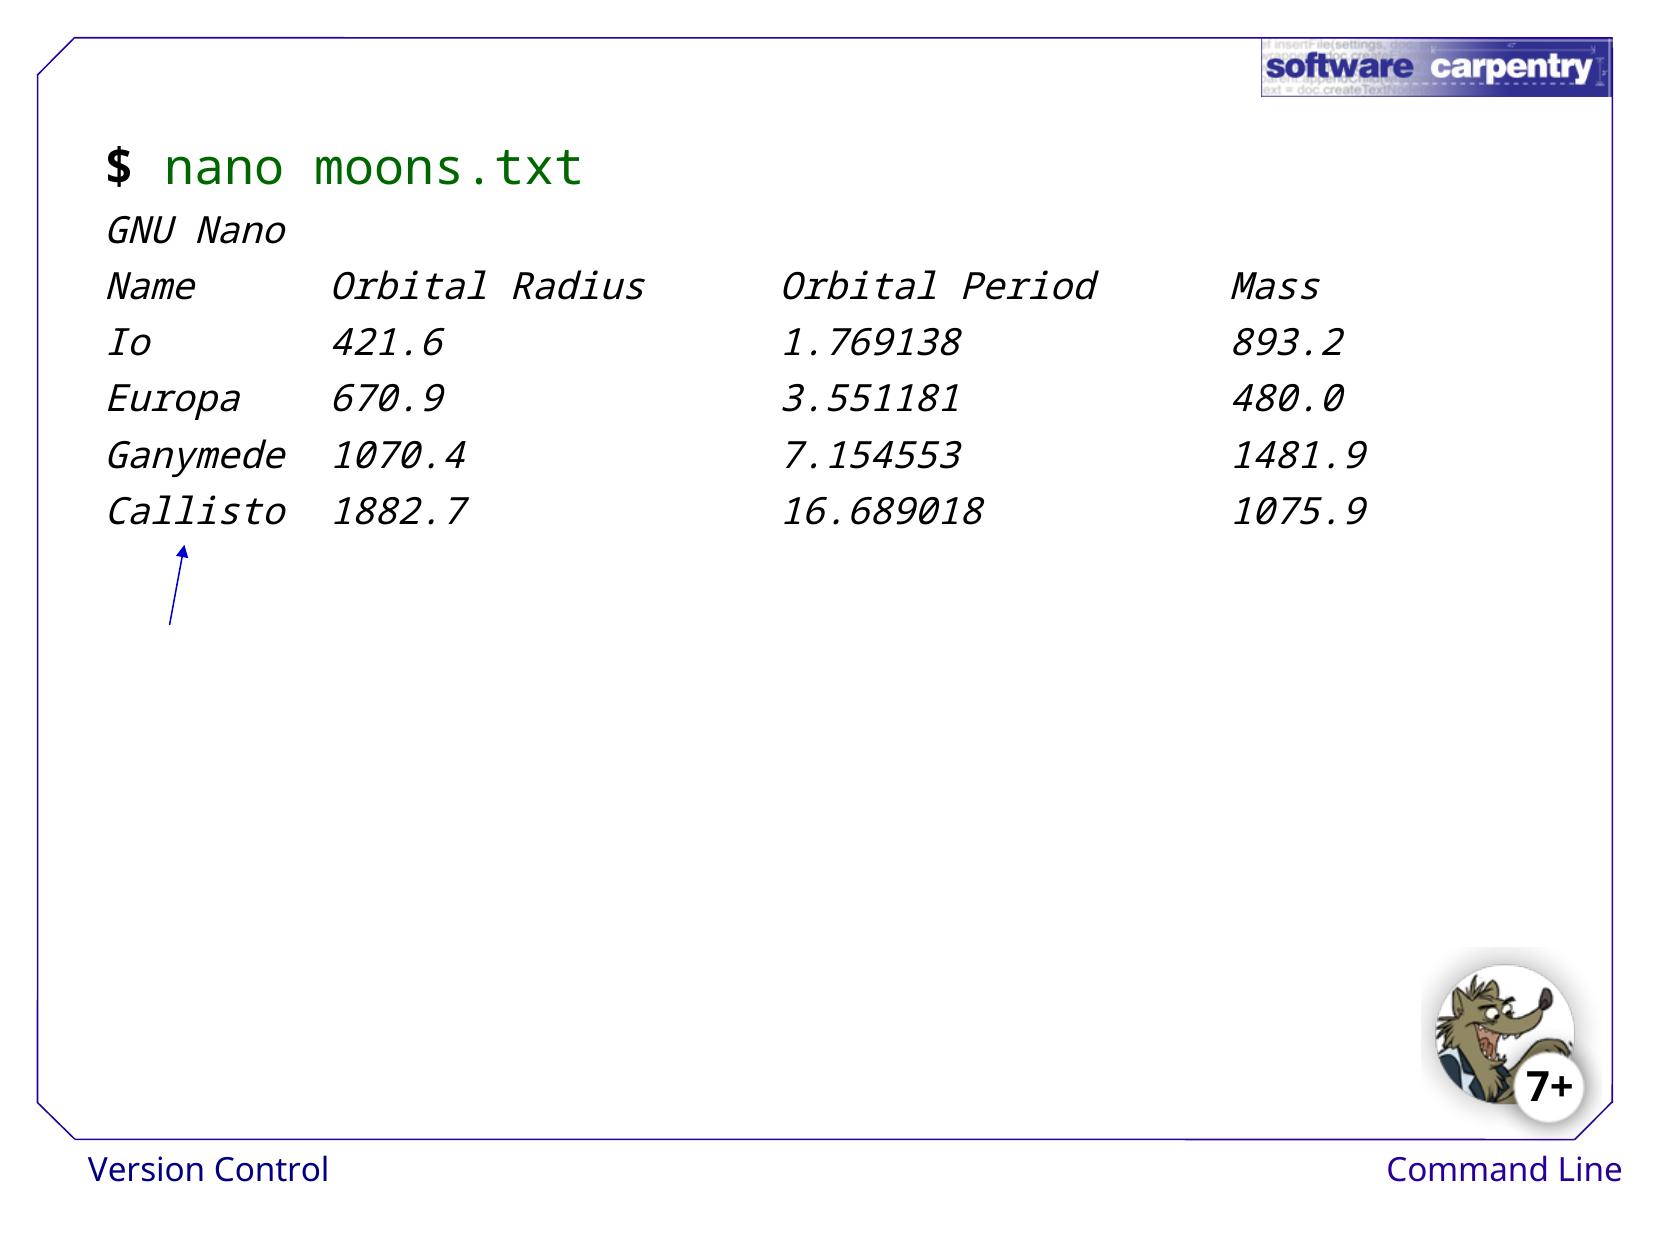

$ nano moons.txt
GNU Nano
Name		Orbital Radius		Orbital Period		Mass
Io			421.6					1.769138				893.2
Europa		670.9					3.551181				480.0
Ganymede	1070.4					7.154553				1481.9
Callisto	1882.7					16.689018				1075.9
7+